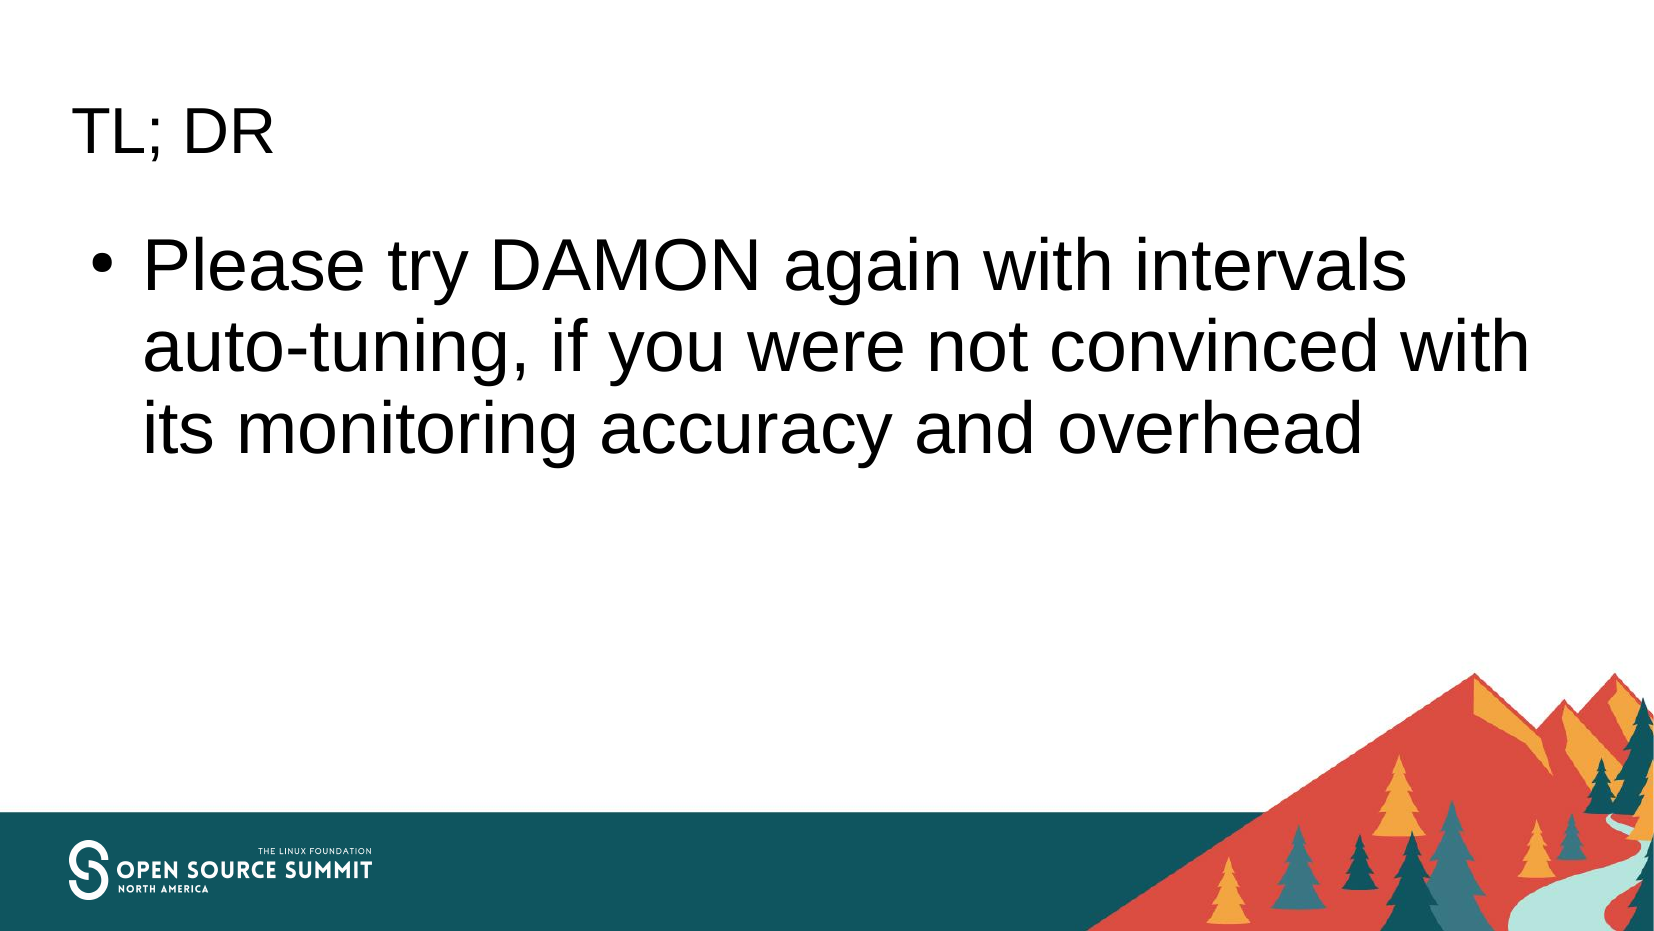

# TL; DR
Please try DAMON again with intervals auto-tuning, if you were not convinced with its monitoring accuracy and overhead